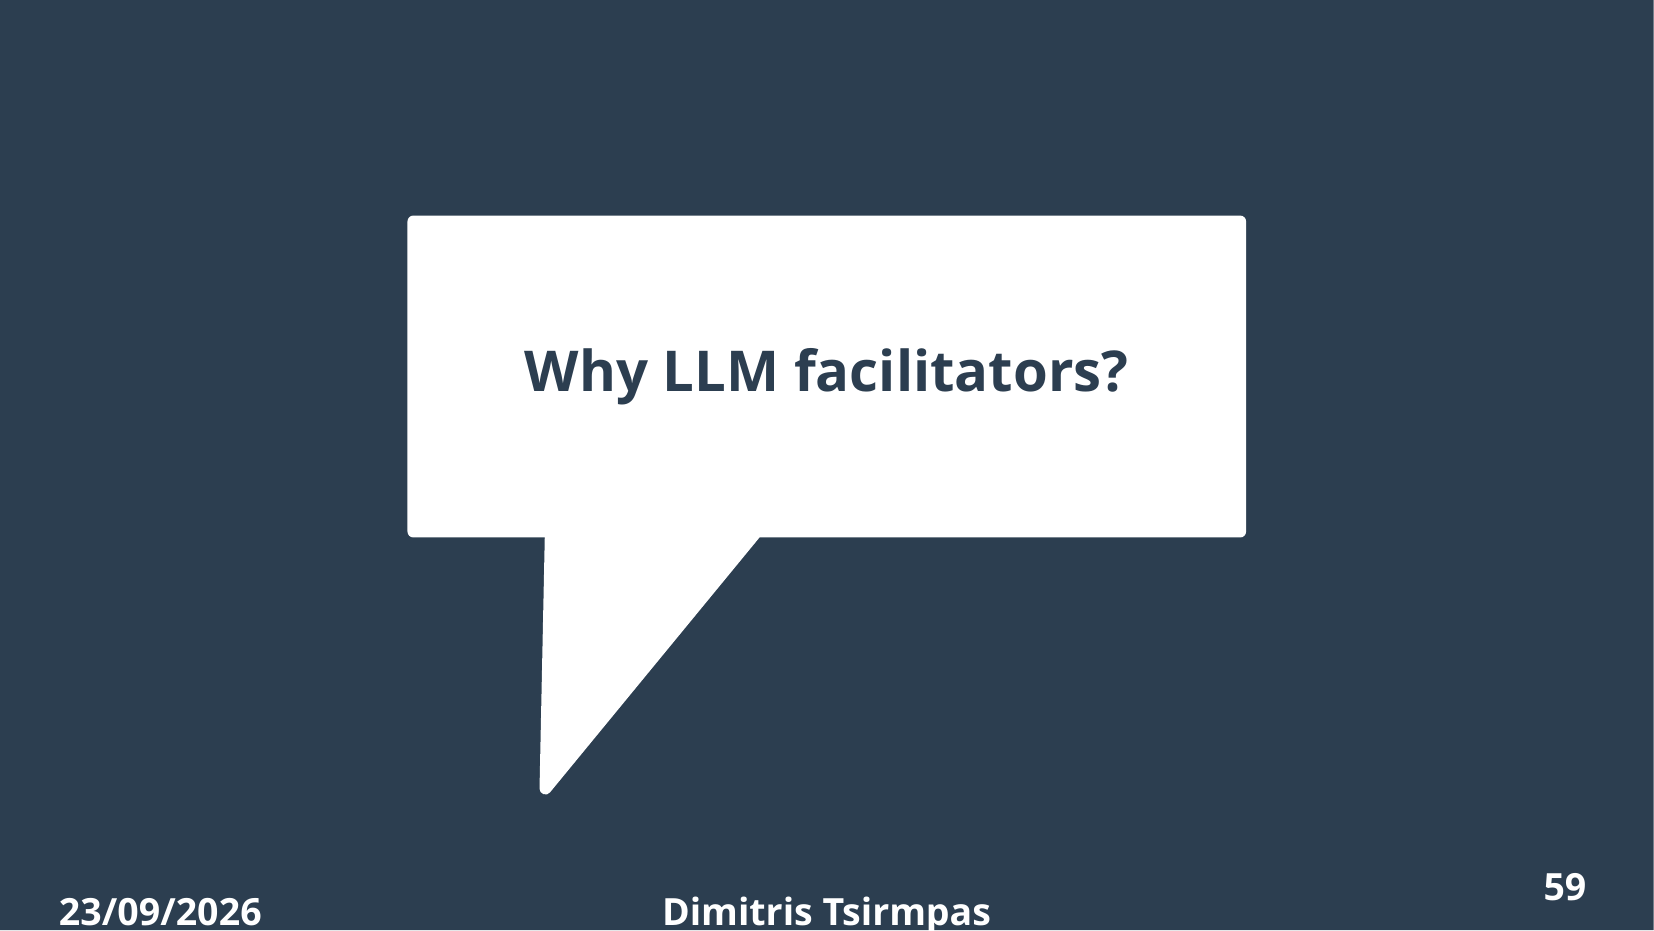

# Why LLM facilitators?
59
Dimitris Tsirmpas